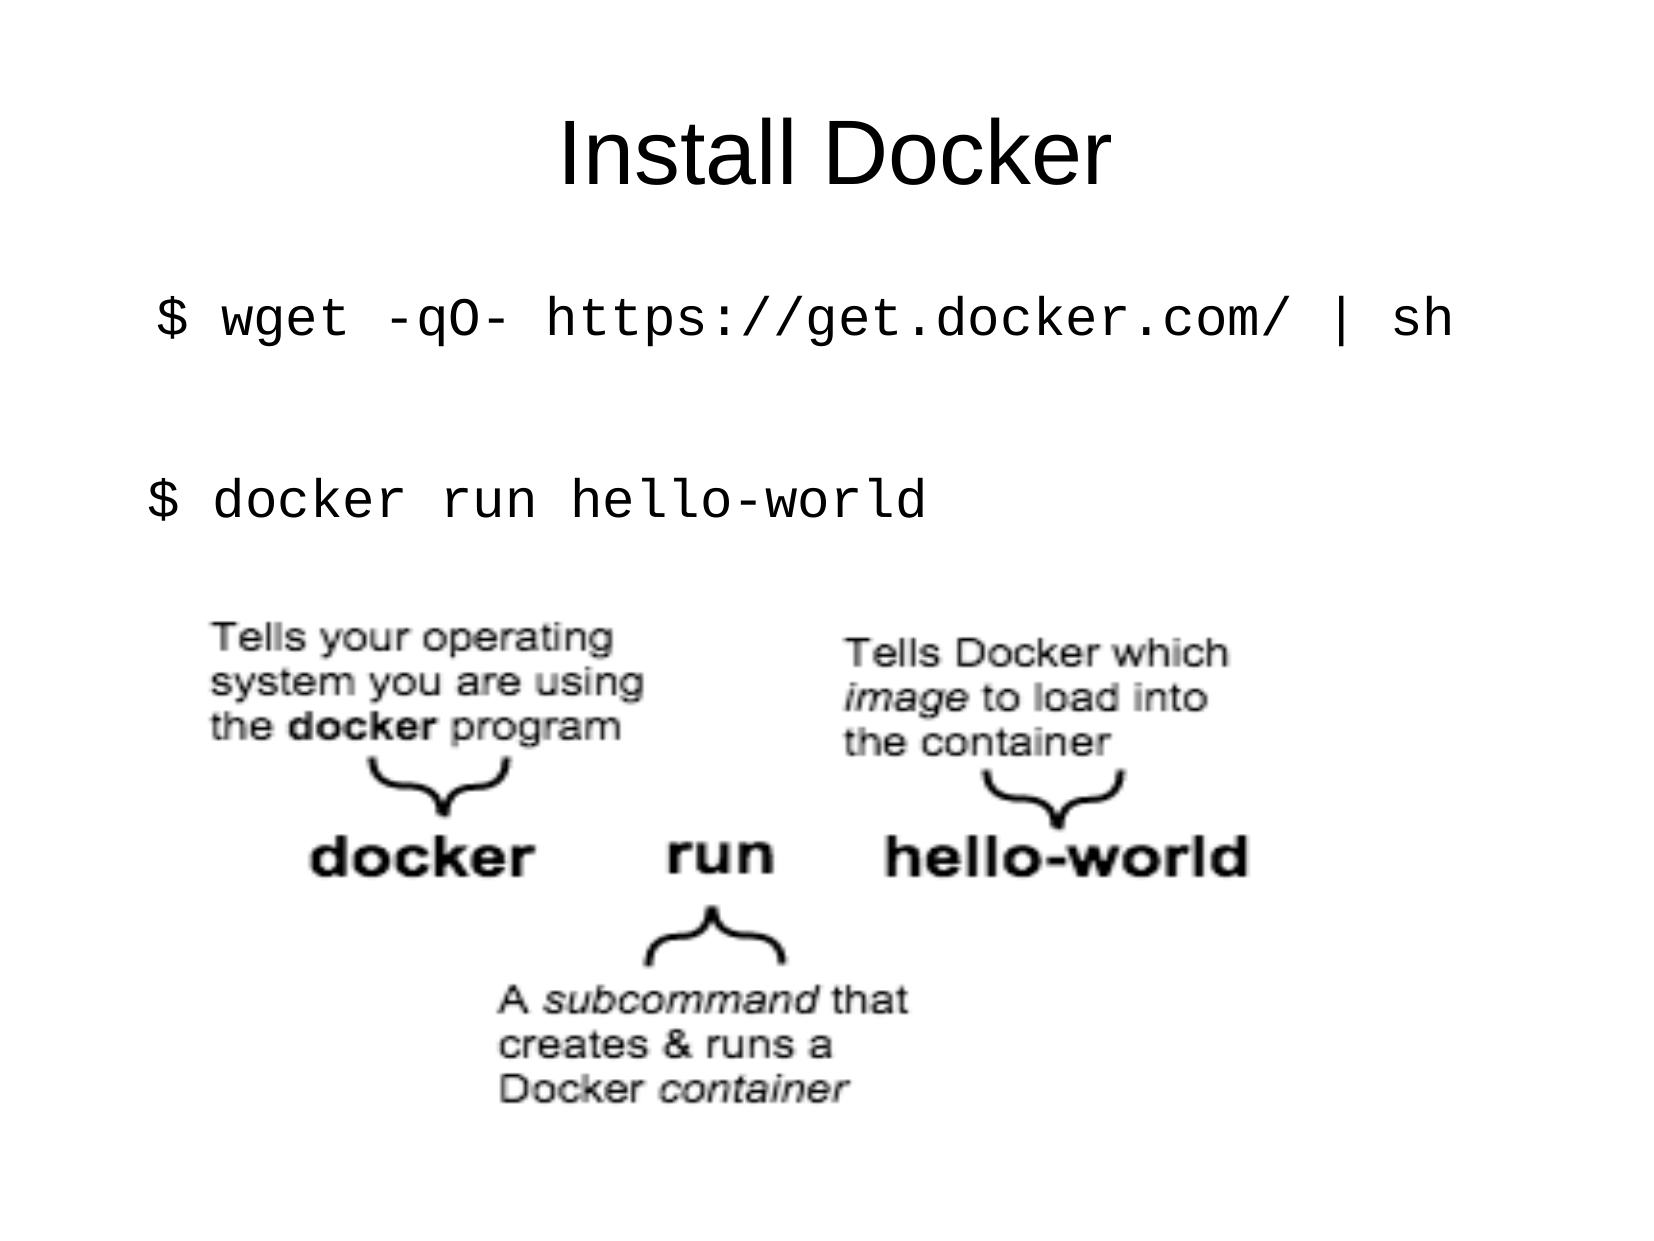

# Install Docker
$ wget -qO- https://get.docker.com/ | sh
 $ docker run hello-world